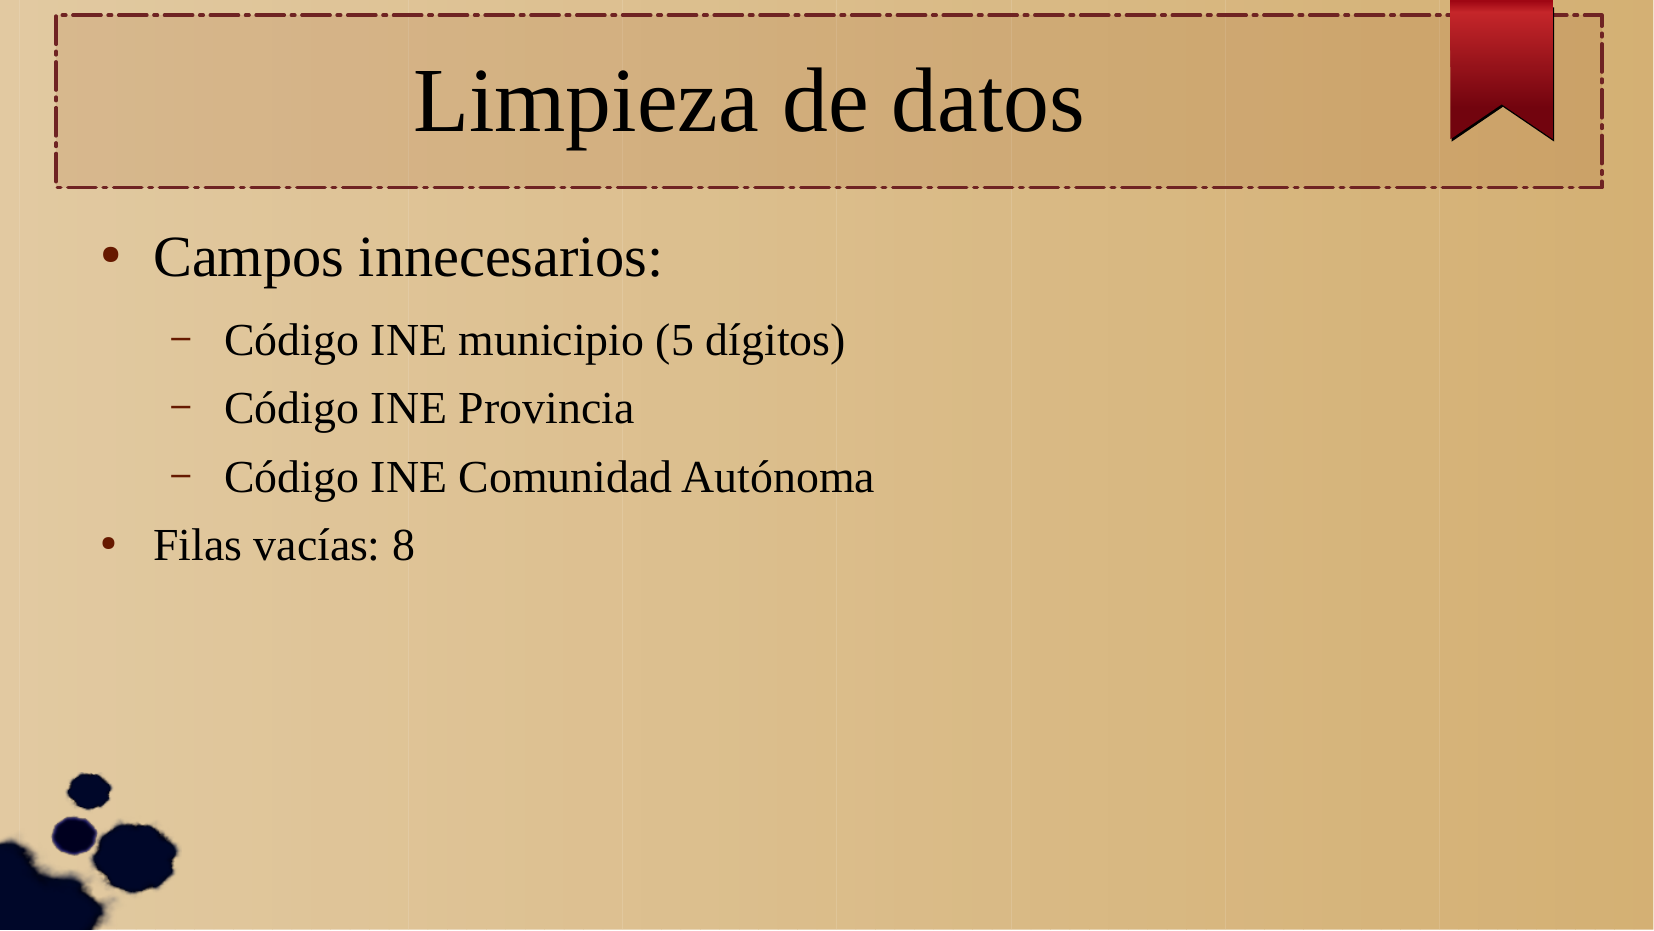

# Limpieza de datos
Campos innecesarios:
Código INE municipio (5 dígitos)
Código INE Provincia
Código INE Comunidad Autónoma
Filas vacías: 8